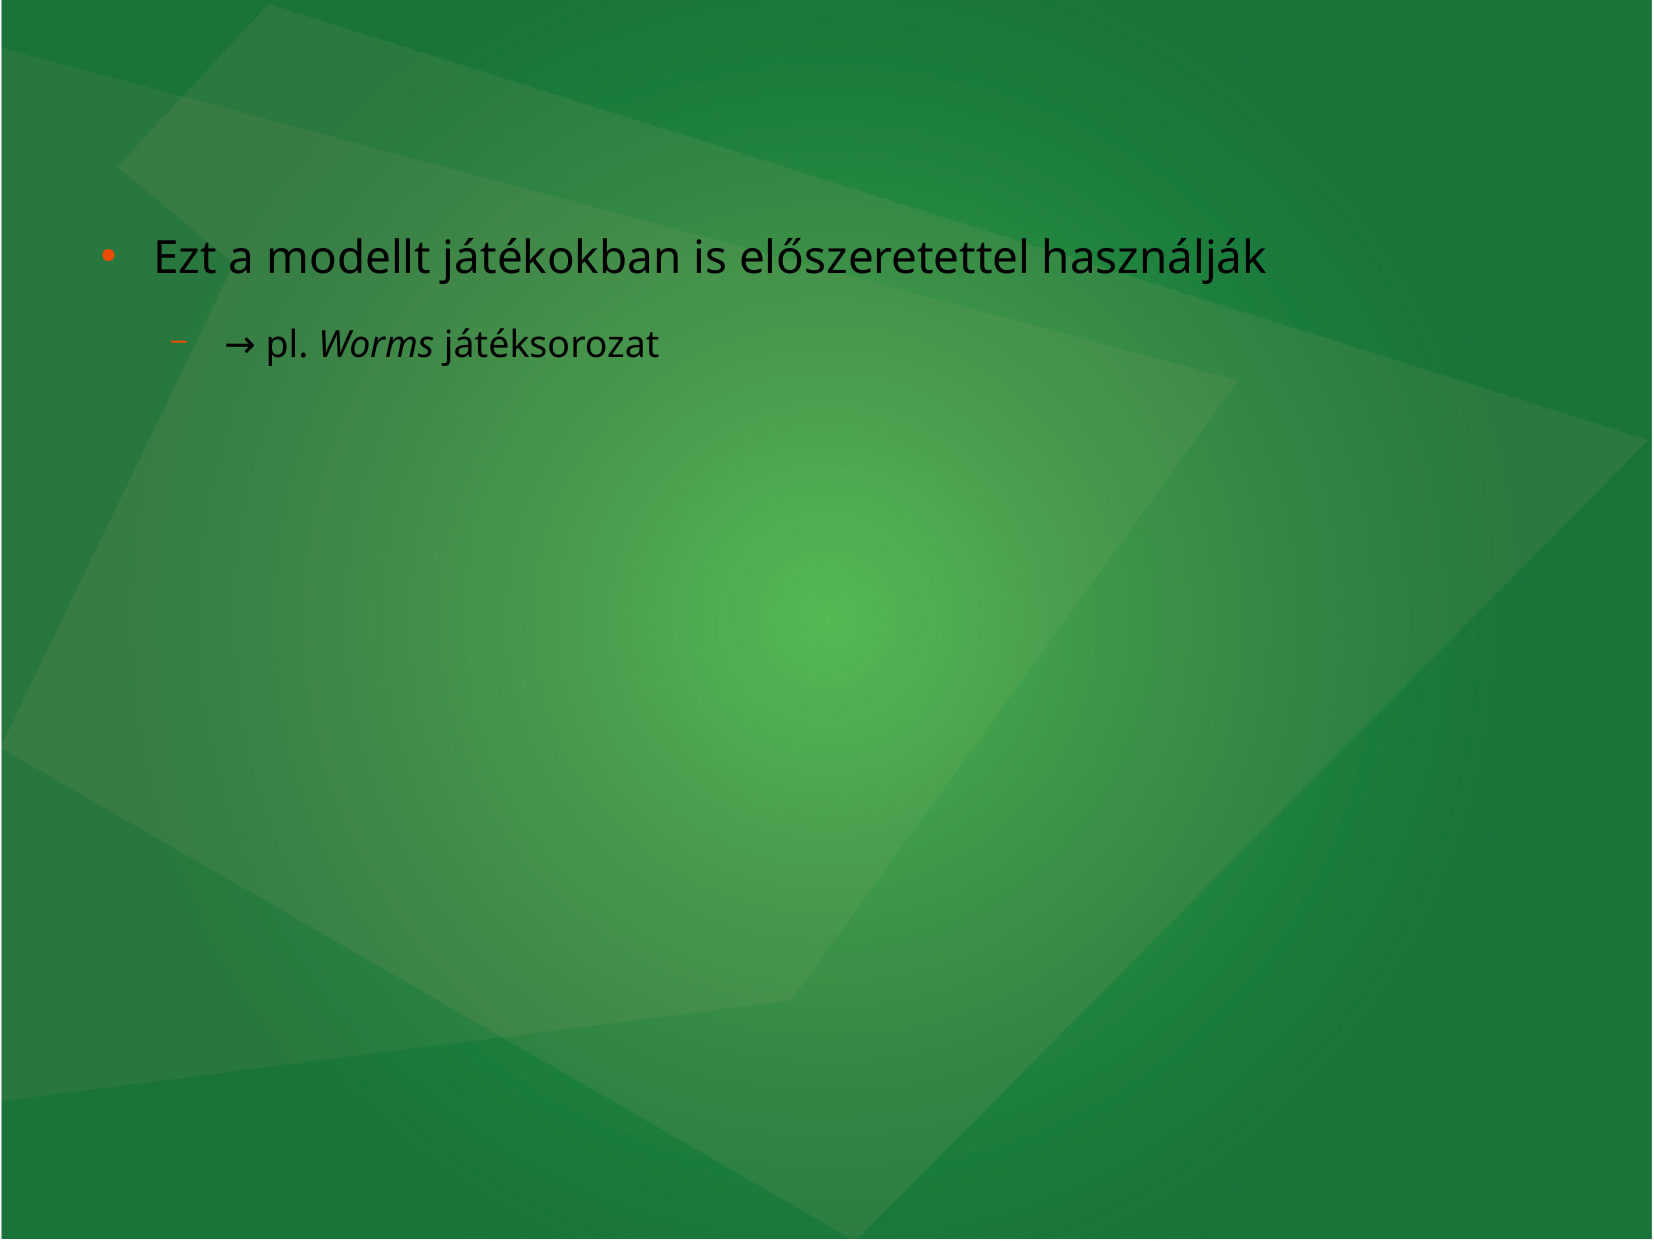

# Ezt a modellt játékokban is előszeretettel használják
→ pl. Worms játéksorozat